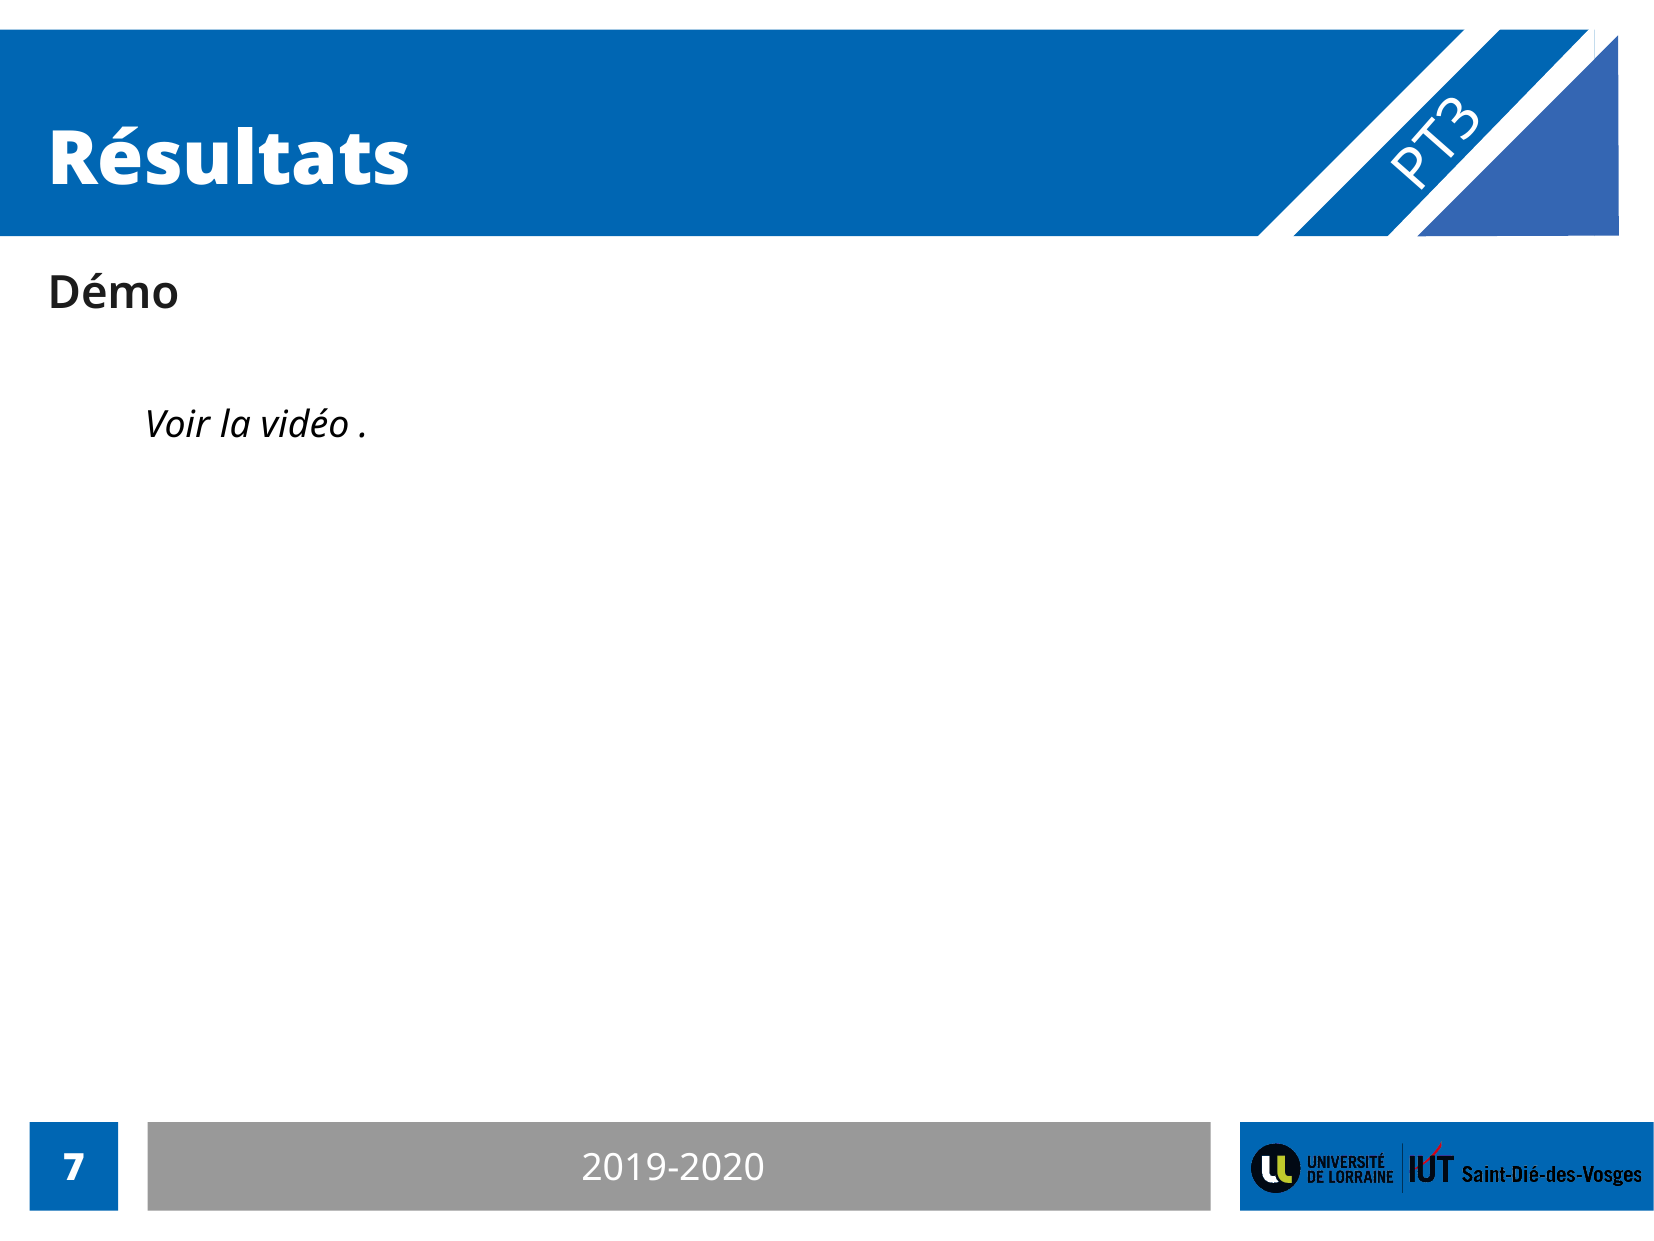

# Résultats
Démo
Voir la vidéo .
7